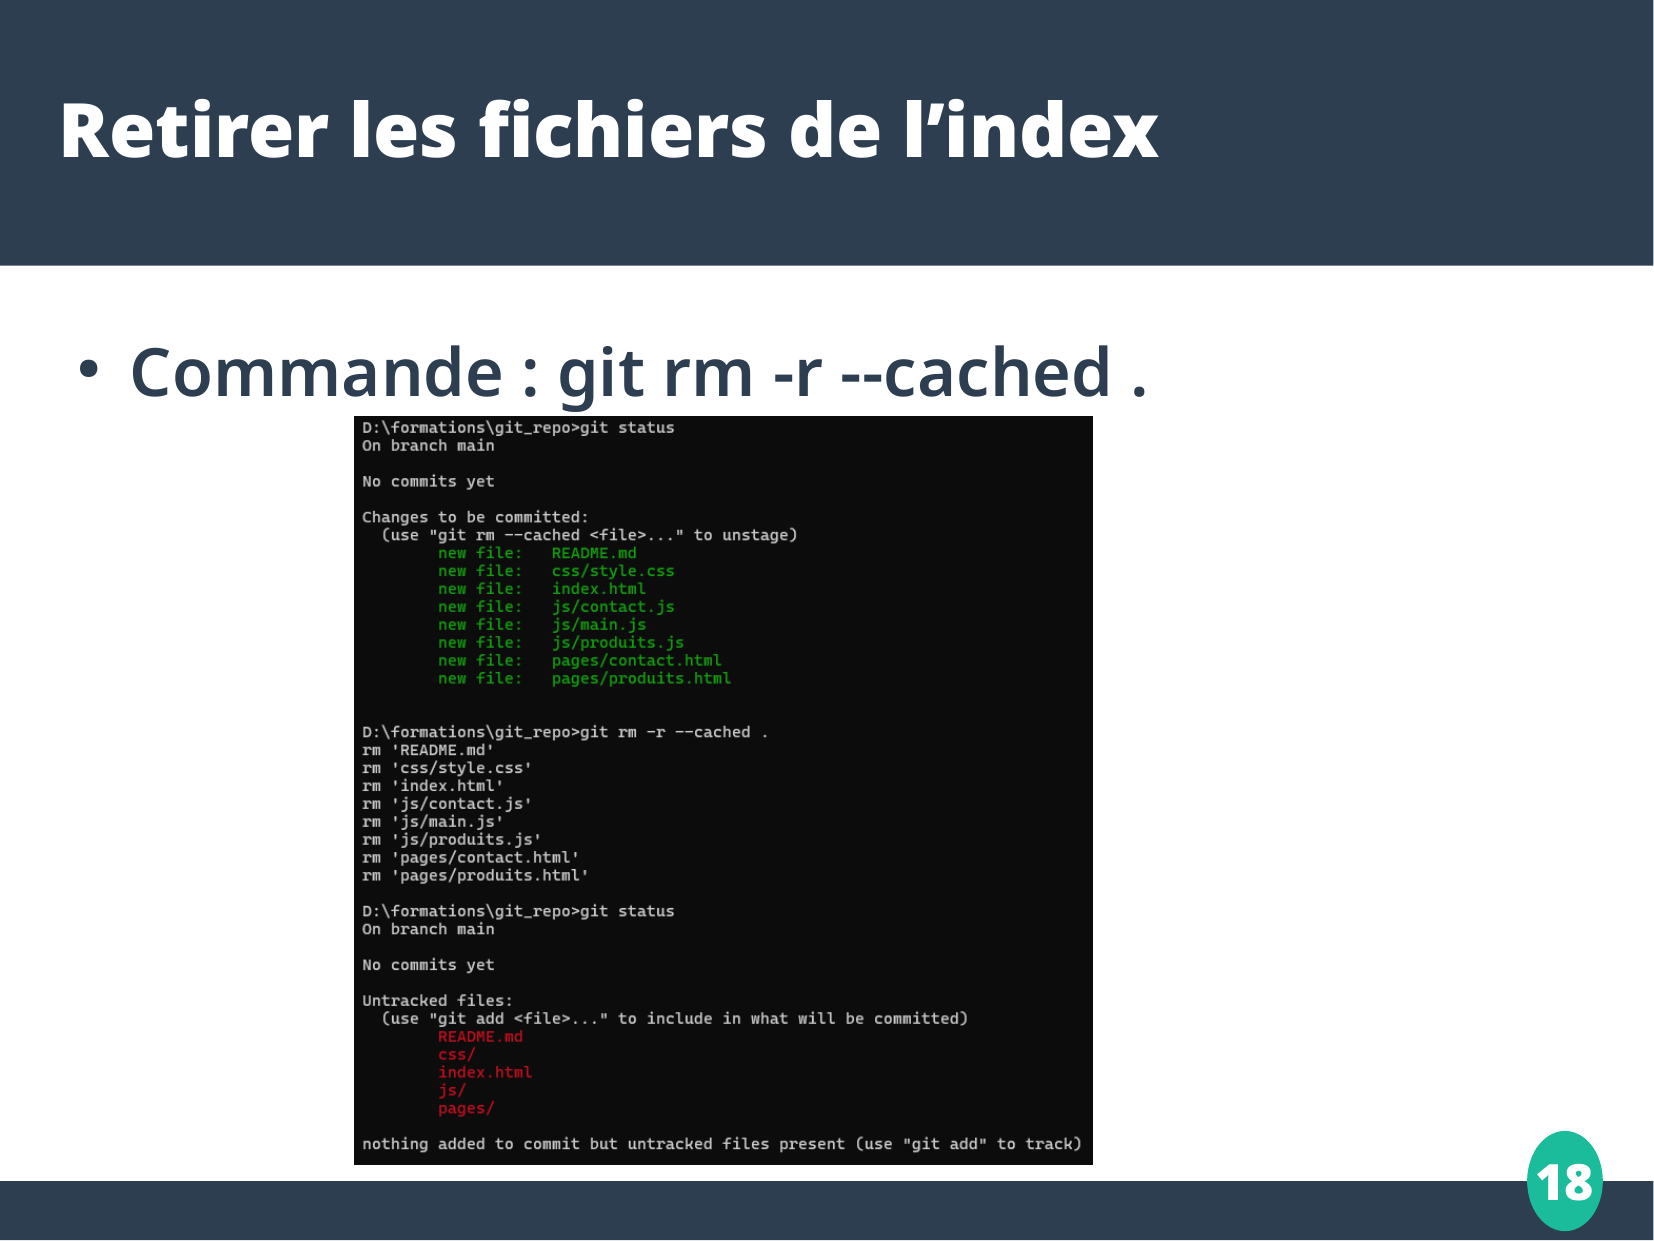

# Retirer les fichiers de l’index
Commande : git rm -r --cached .